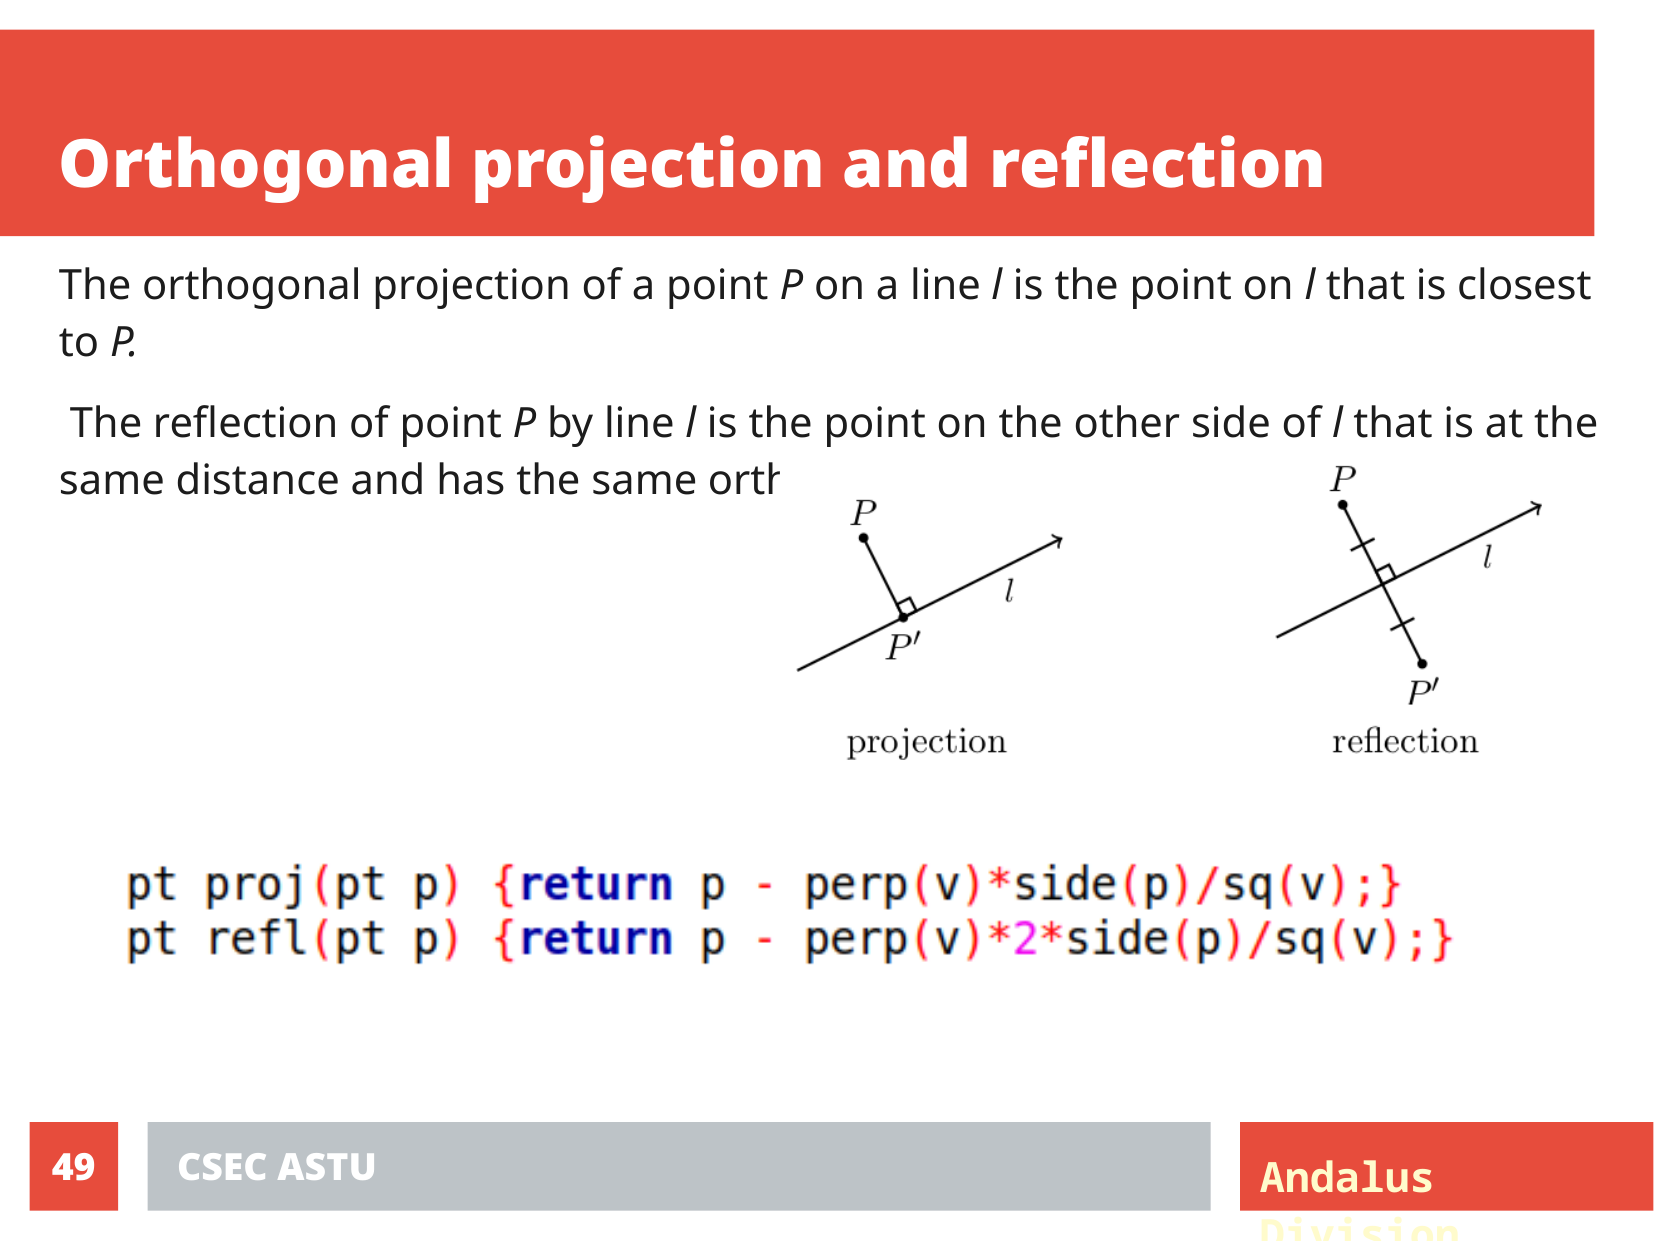

# Orthogonal projection and reflection
The orthogonal projection of a point P on a line l is the point on l that is closest to P.
 The reflection of point P by line l is the point on the other side of l that is at the same distance and has the same orthogonal projection.
49
CSEC ASTU
Andalus Division